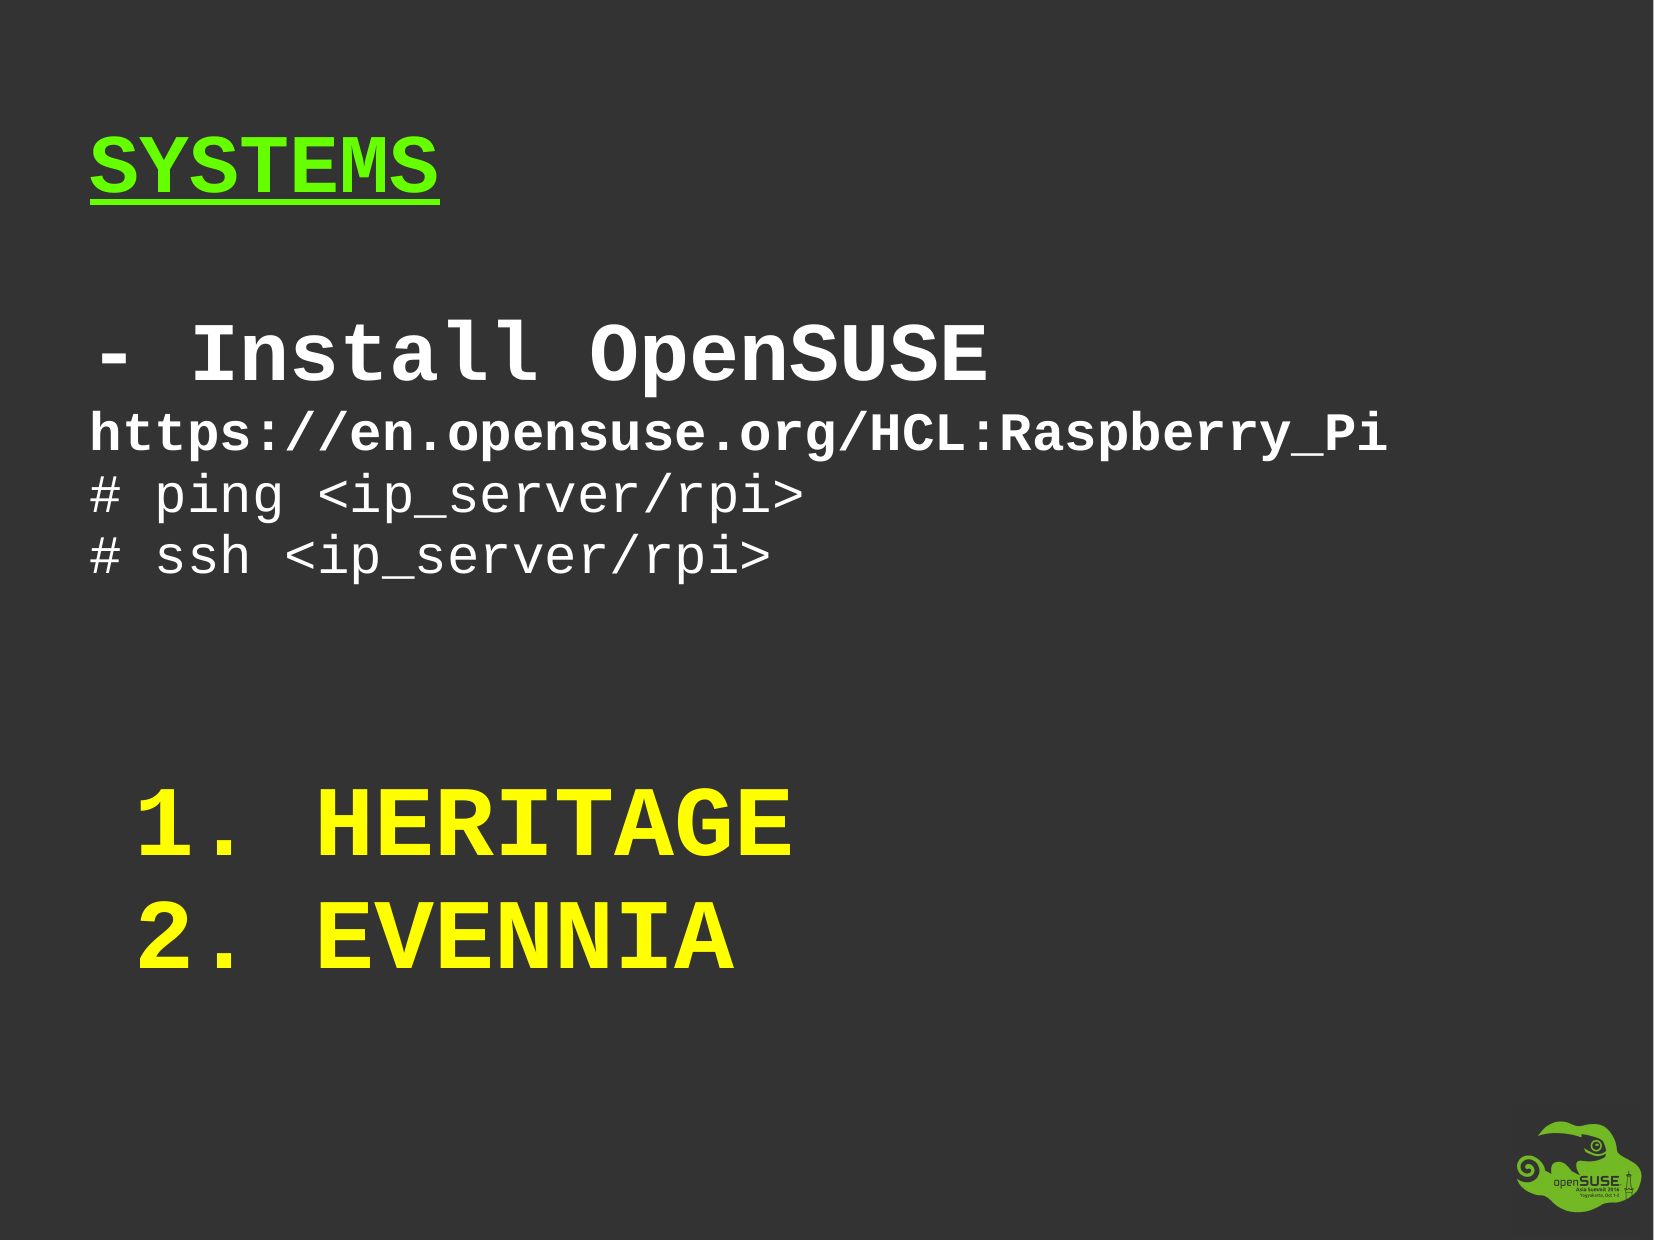

SYSTEMS
- Install OpenSUSE
https://en.opensuse.org/HCL:Raspberry_Pi
# ping <ip_server/rpi>
# ssh <ip_server/rpi>
1. HERITAGE
2. EVENNIA